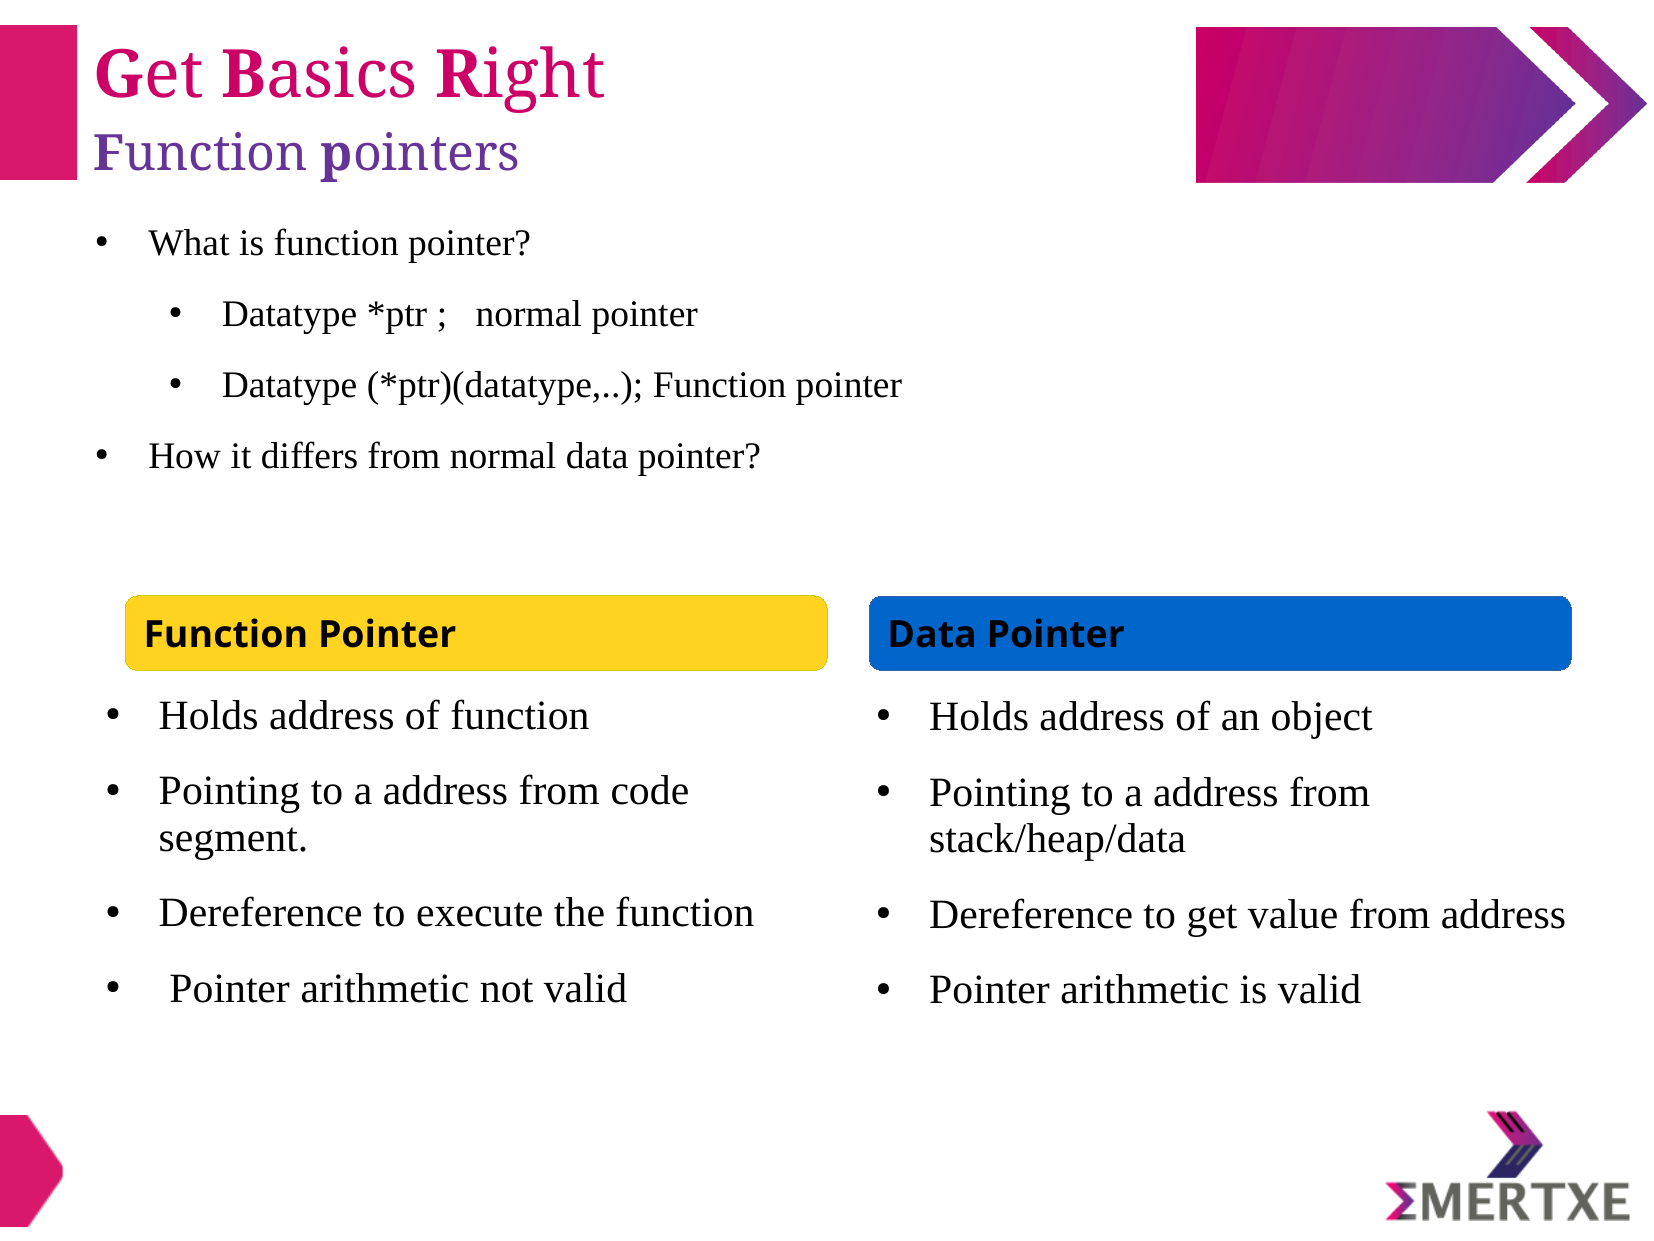

# Get Basics Right Function pointers
What is function pointer?
Datatype *ptr ; normal pointer
Datatype (*ptr)(datatype,..); Function pointer
How it differs from normal data pointer?
Function Pointer
Data Pointer
Holds address of function
Pointing to a address from code segment.
Dereference to execute the function
 Pointer arithmetic not valid
Holds address of an object
Pointing to a address from stack/heap/data
Dereference to get value from address
Pointer arithmetic is valid